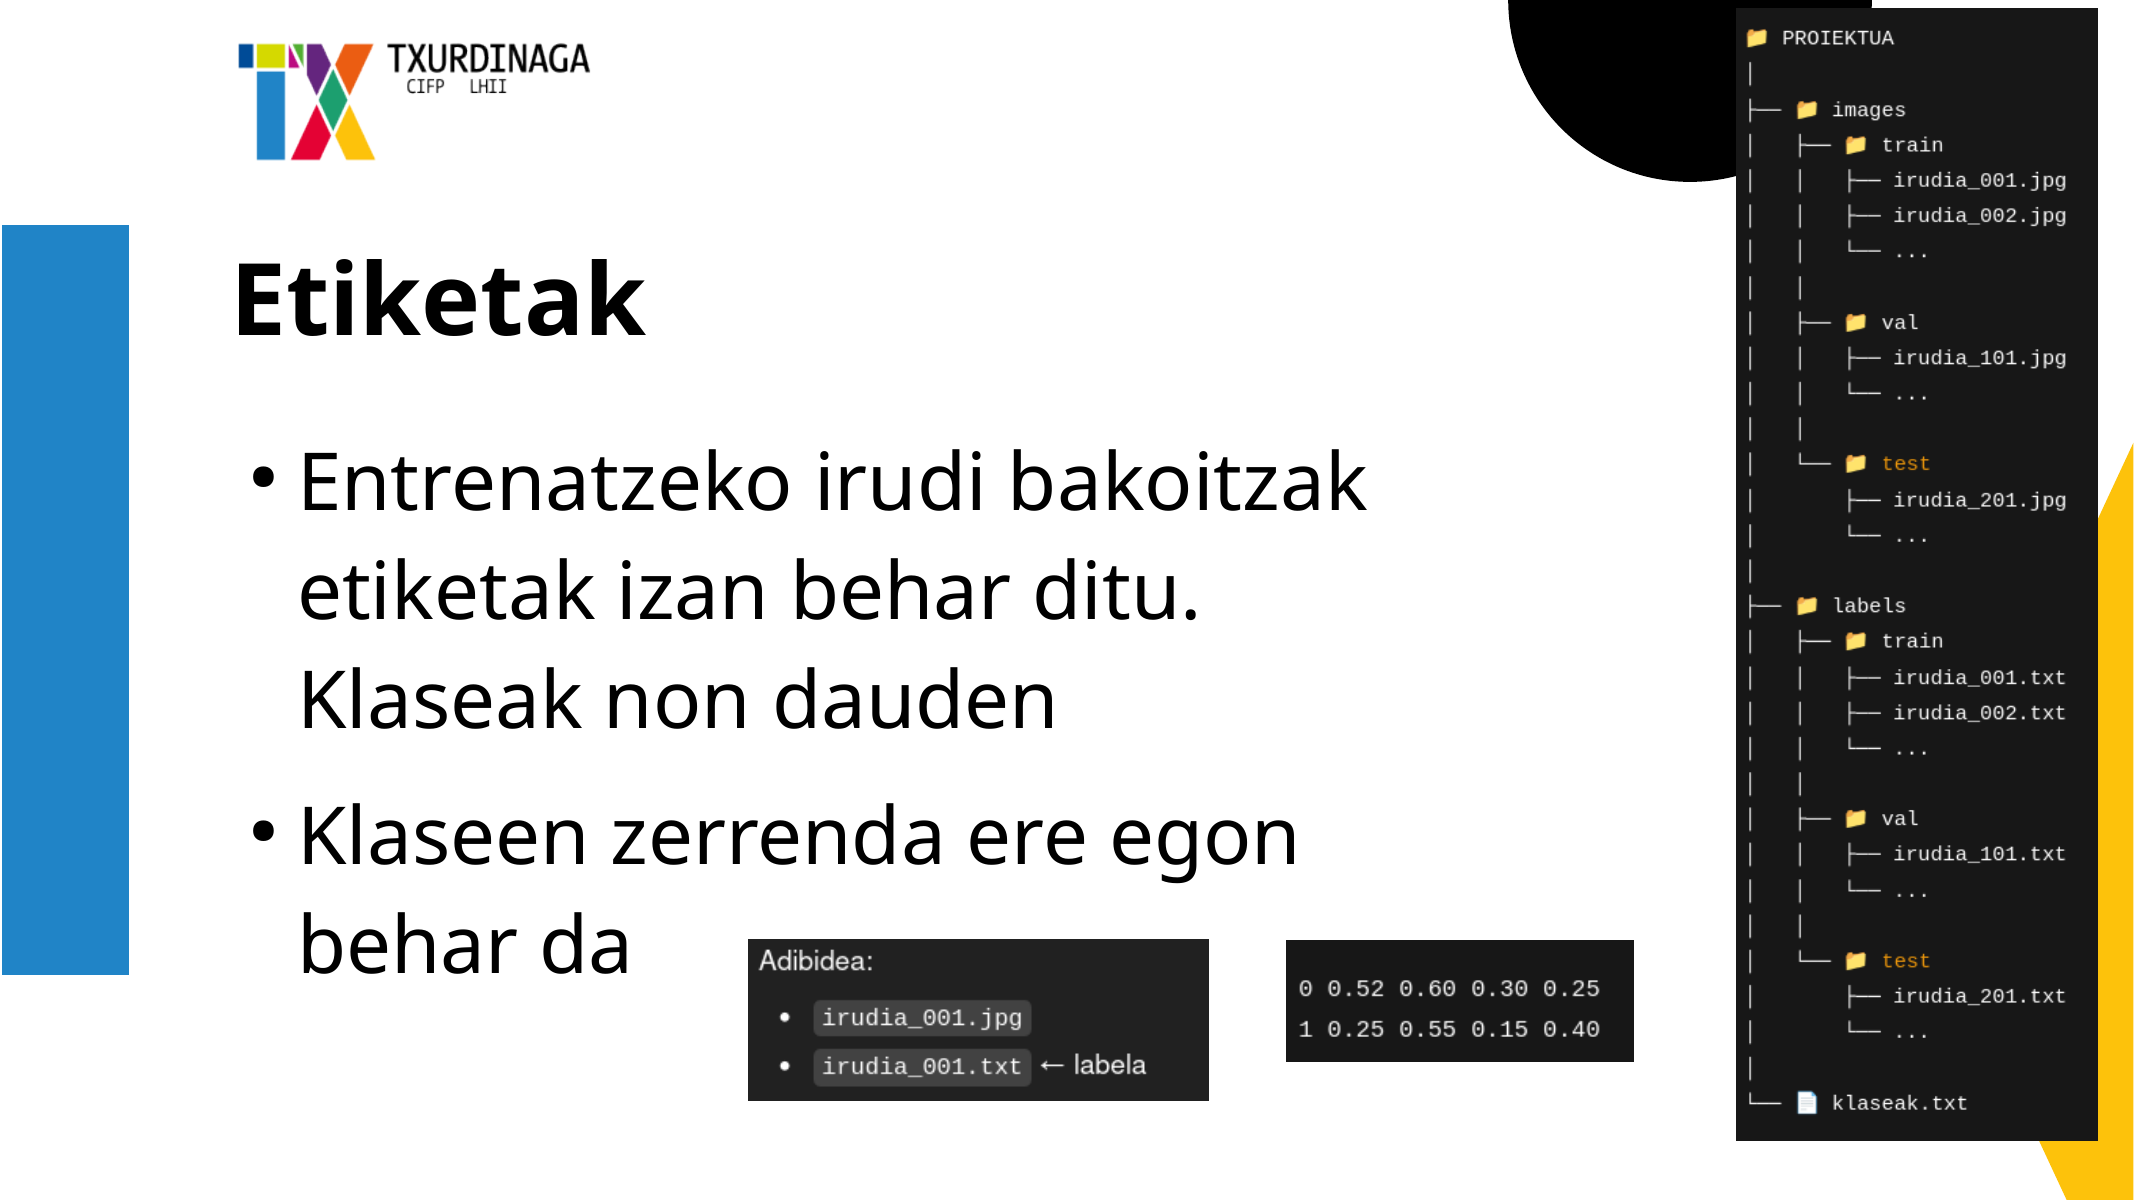

# Etiketak
Entrenatzeko irudi bakoitzak etiketak izan behar ditu. Klaseak non dauden
Klaseen zerrenda ere egon behar da